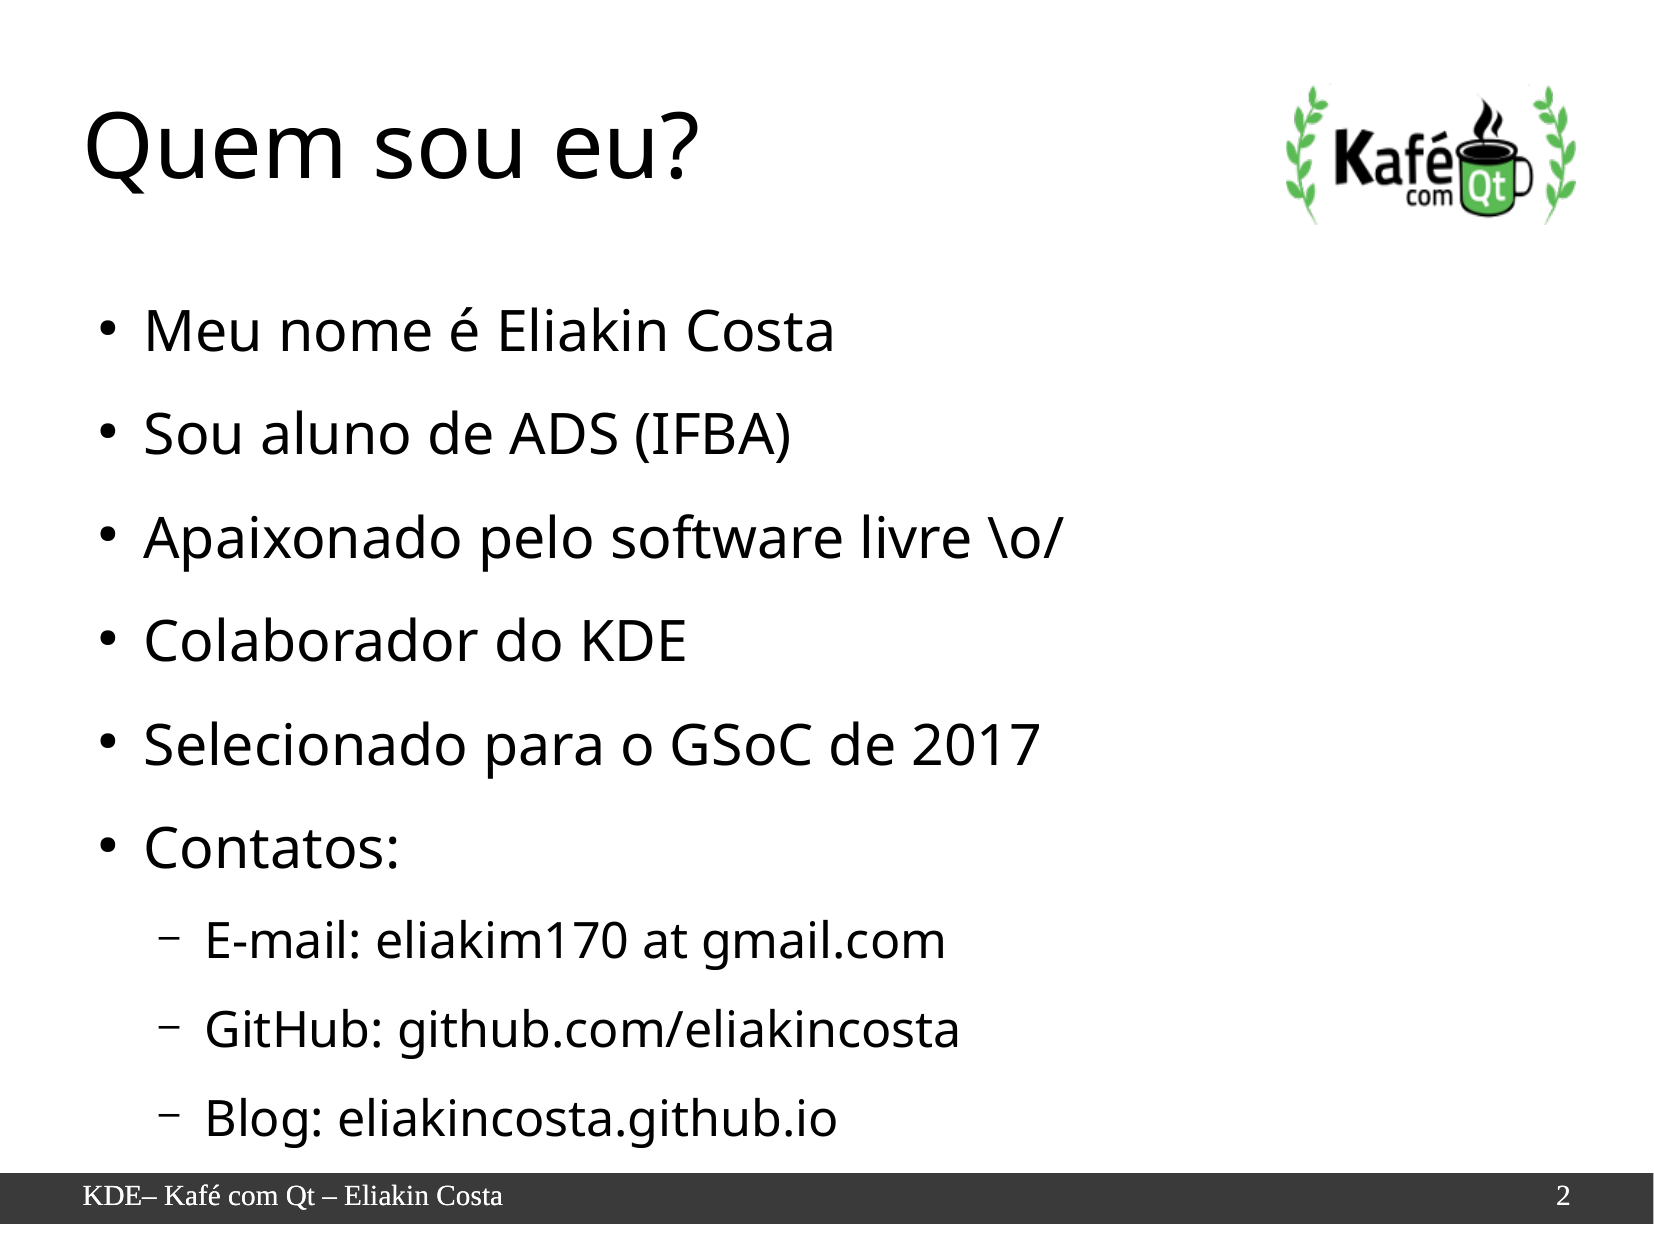

# Quem sou eu?
Meu nome é Eliakin Costa
Sou aluno de ADS (IFBA)
Apaixonado pelo software livre \o/
Colaborador do KDE
Selecionado para o GSoC de 2017
Contatos:
E-mail: eliakim170 at gmail.com
GitHub: github.com/eliakincosta
Blog: eliakincosta.github.io